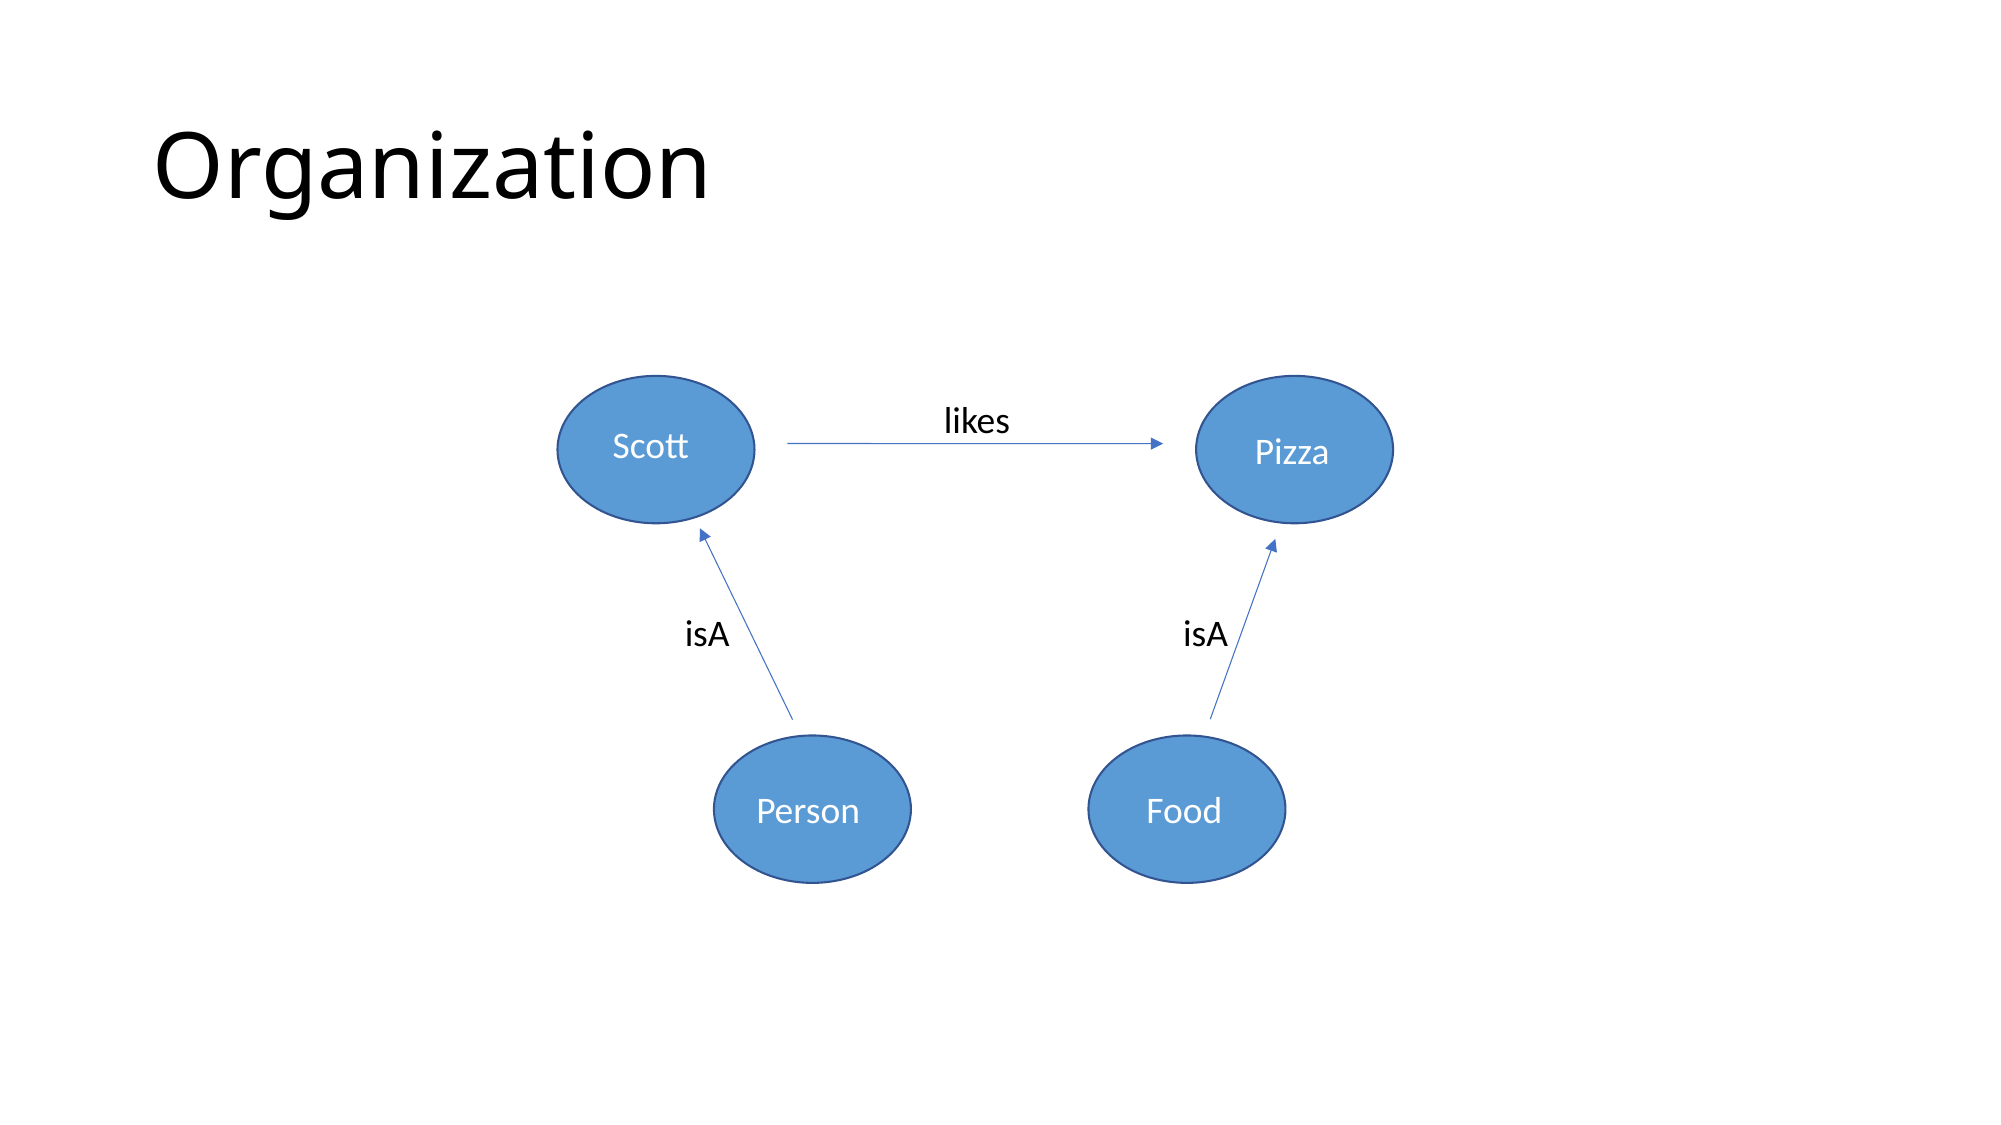

# Organization
likes
Scott
Pizza
isA
isA
Person
Food